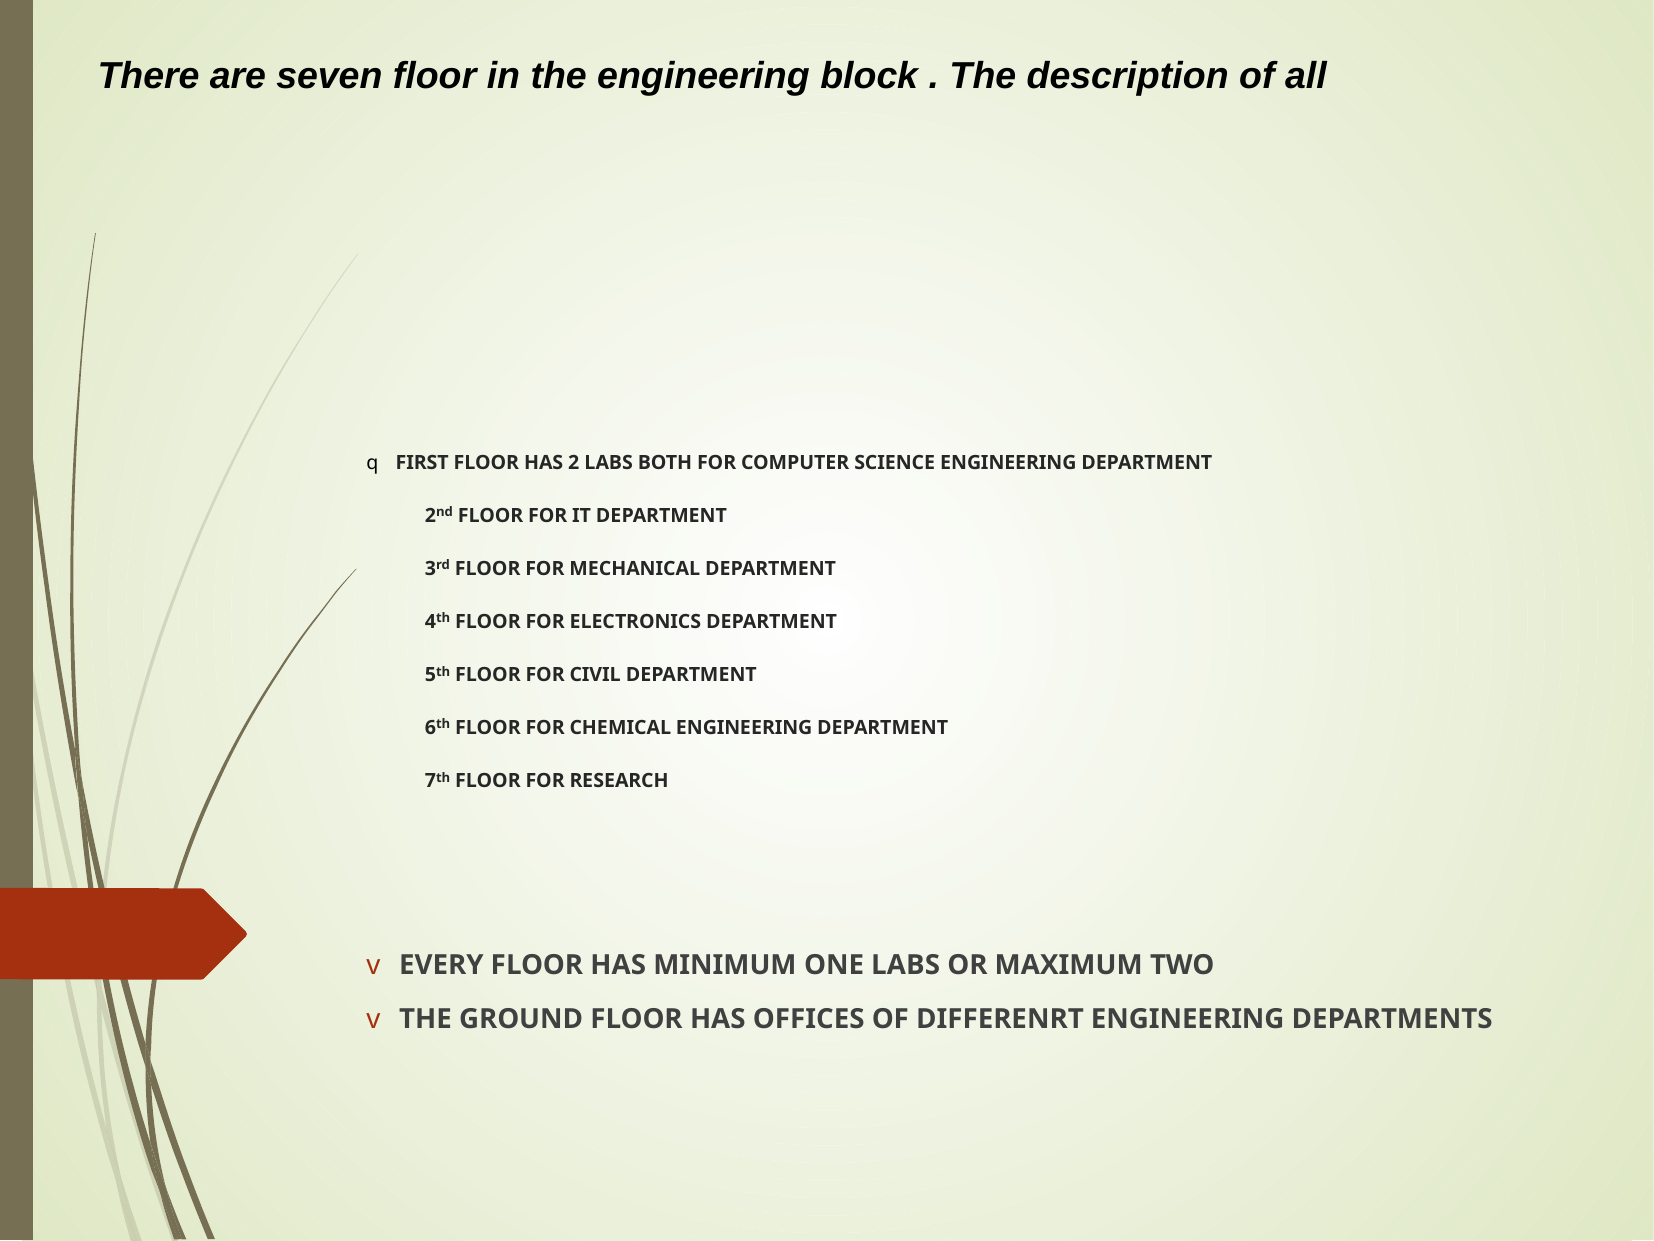

There are seven floor in the engineering block . The description of all
# FIRST FLOOR HAS 2 LABS BOTH FOR COMPUTER SCIENCE ENGINEERING DEPARTMENT 2nd FLOOR FOR IT DEPARTMENT 3rd FLOOR FOR MECHANICAL DEPARTMENT 4th FLOOR FOR ELECTRONICS DEPARTMENT 5th FLOOR FOR CIVIL DEPARTMENT 6th FLOOR FOR CHEMICAL ENGINEERING DEPARTMENT 7th FLOOR FOR RESEARCH
EVERY FLOOR HAS MINIMUM ONE LABS OR MAXIMUM TWO
THE GROUND FLOOR HAS OFFICES OF DIFFERENRT ENGINEERING DEPARTMENTS